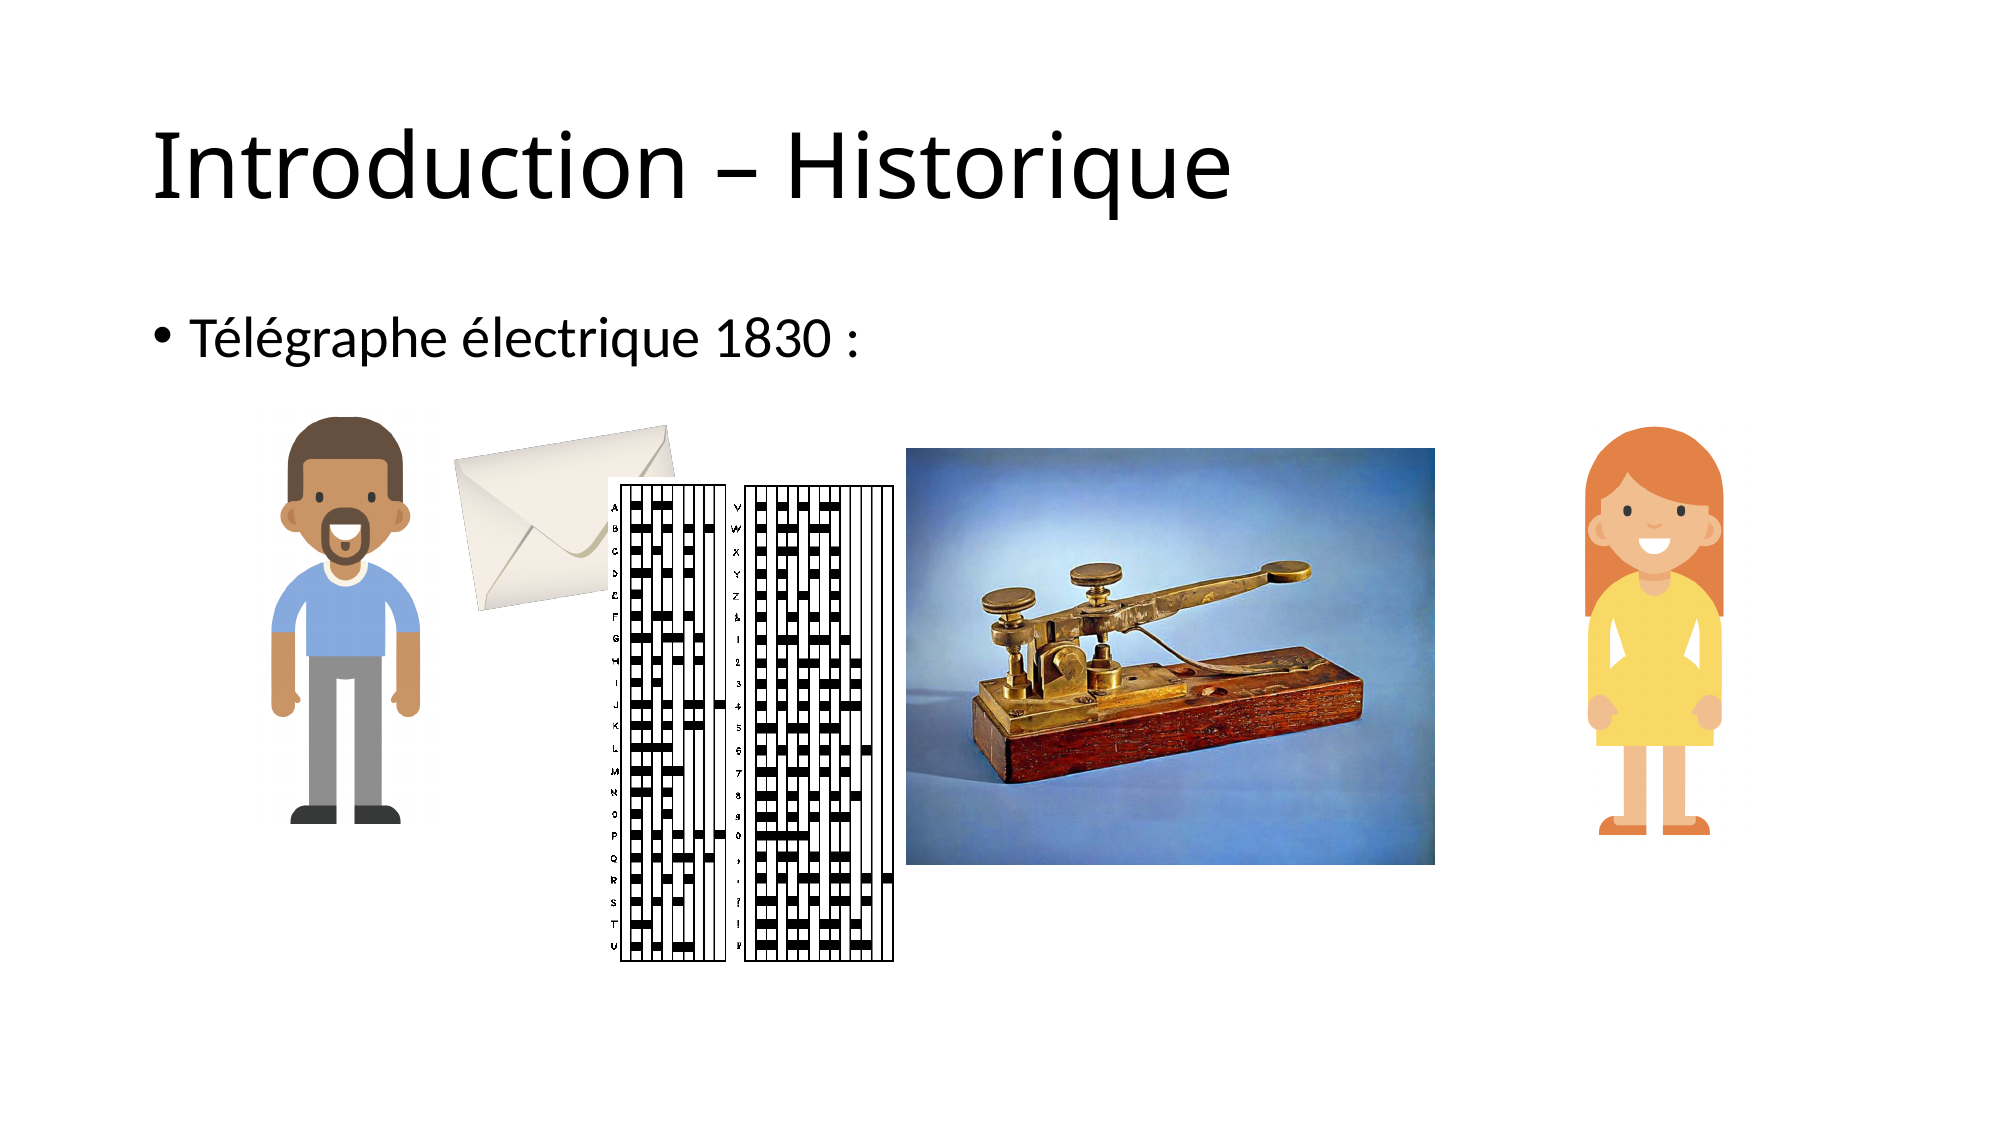

# Introduction – Historique
Télégraphe électrique 1830 :